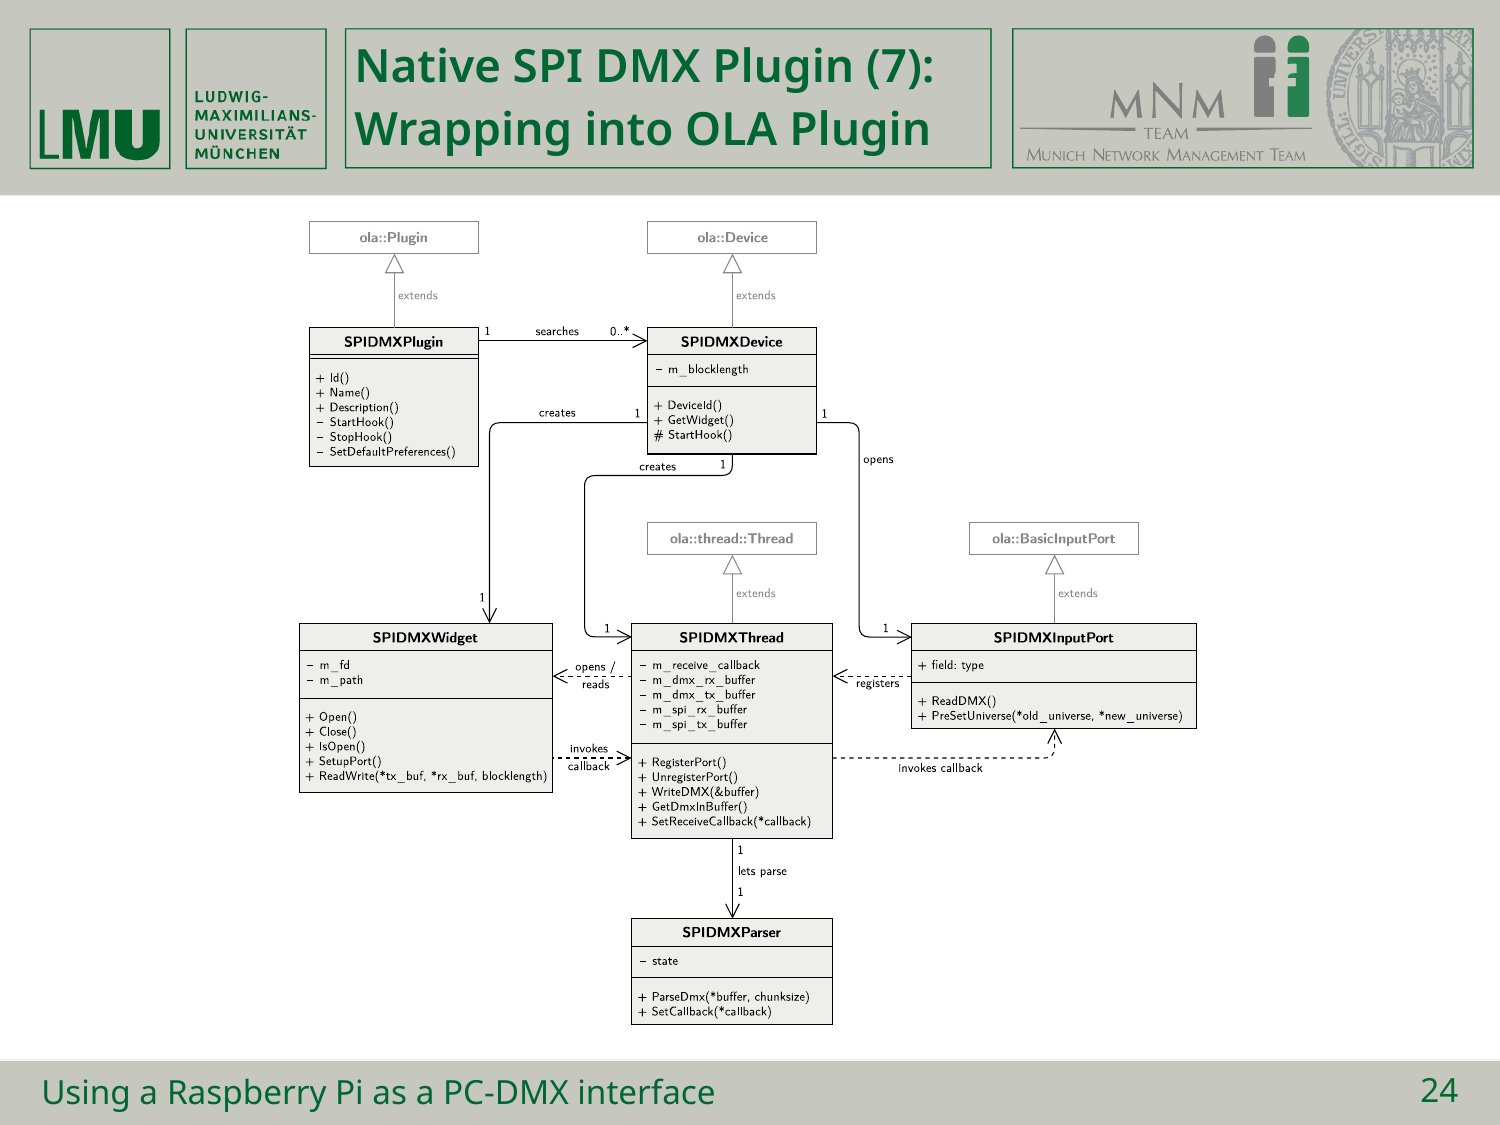

# Native SPI DMX Plugin (7): Wrapping into OLA Plugin
PC-DMX interface with Raspberry Pi
24